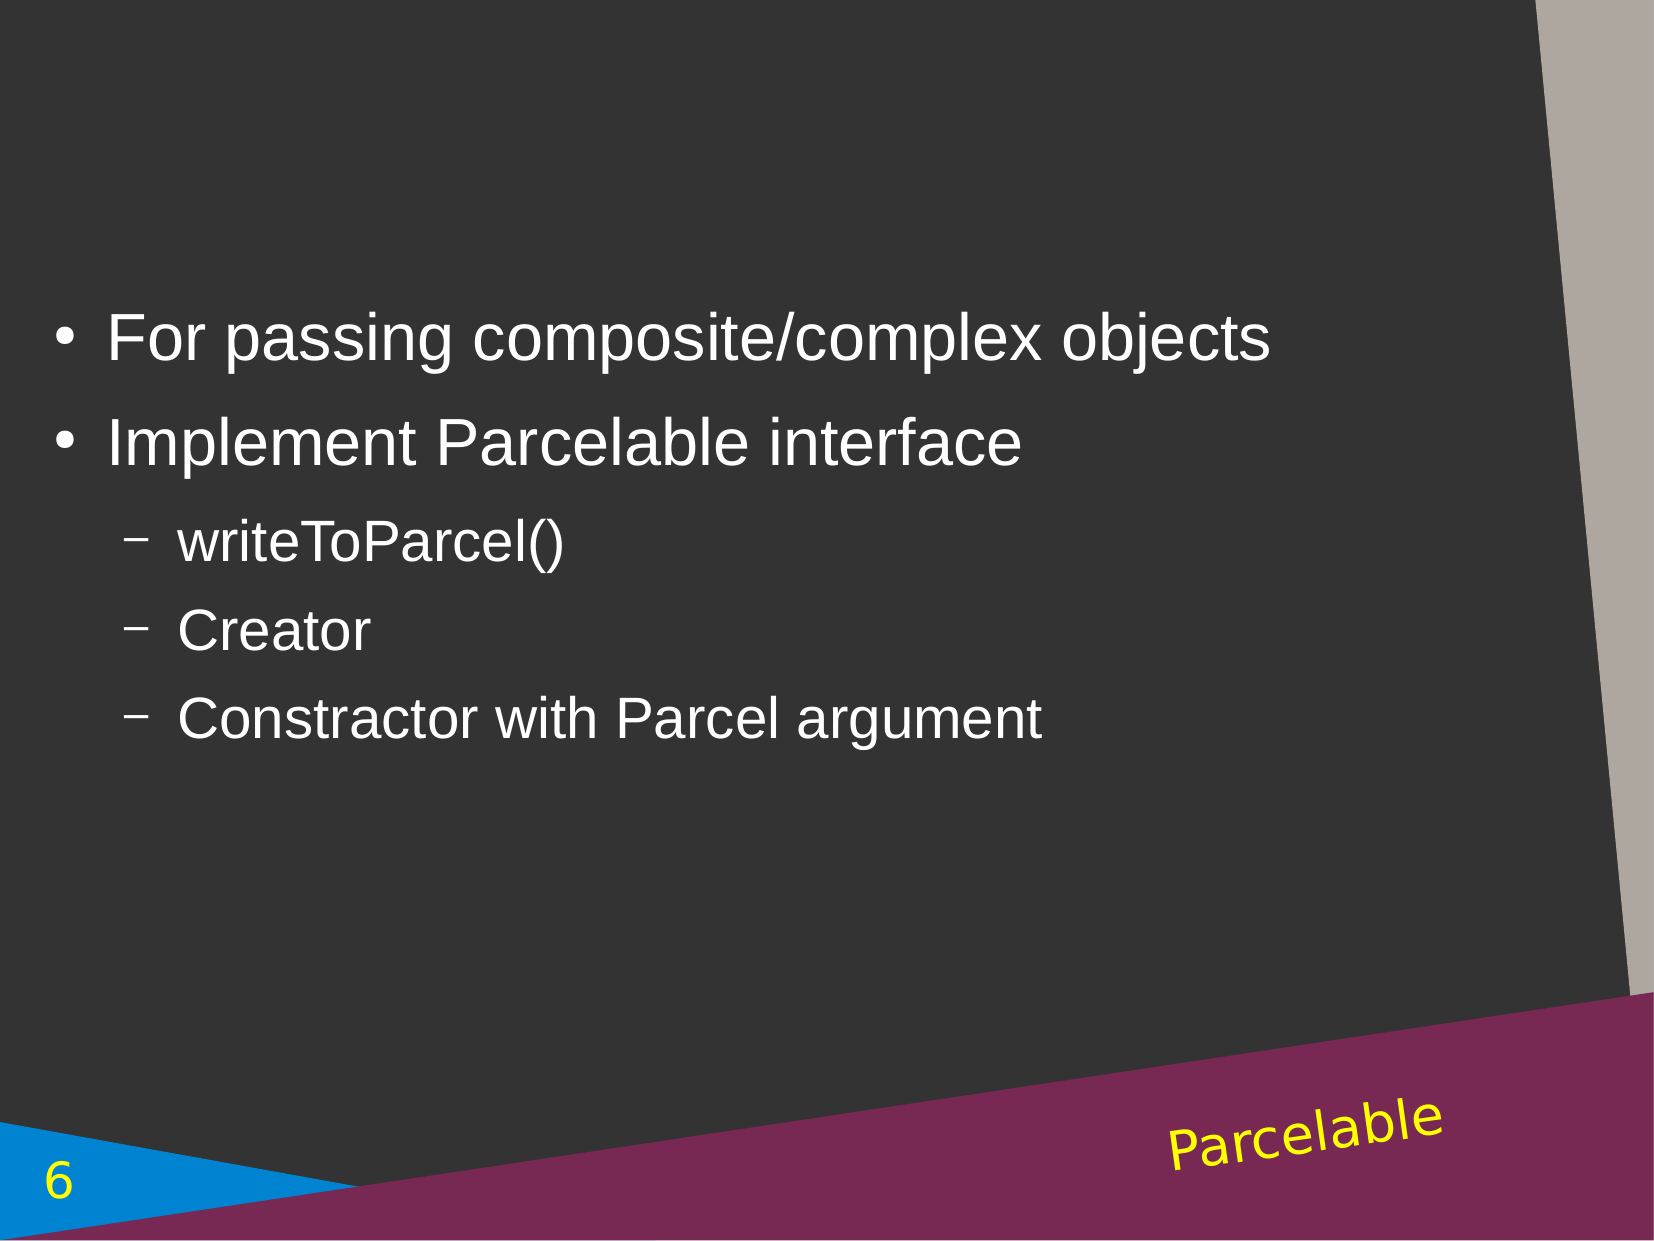

For passing composite/complex objects
Implement Parcelable interface
writeToParcel()
Creator
Constractor with Parcel argument
# Parcelable
6